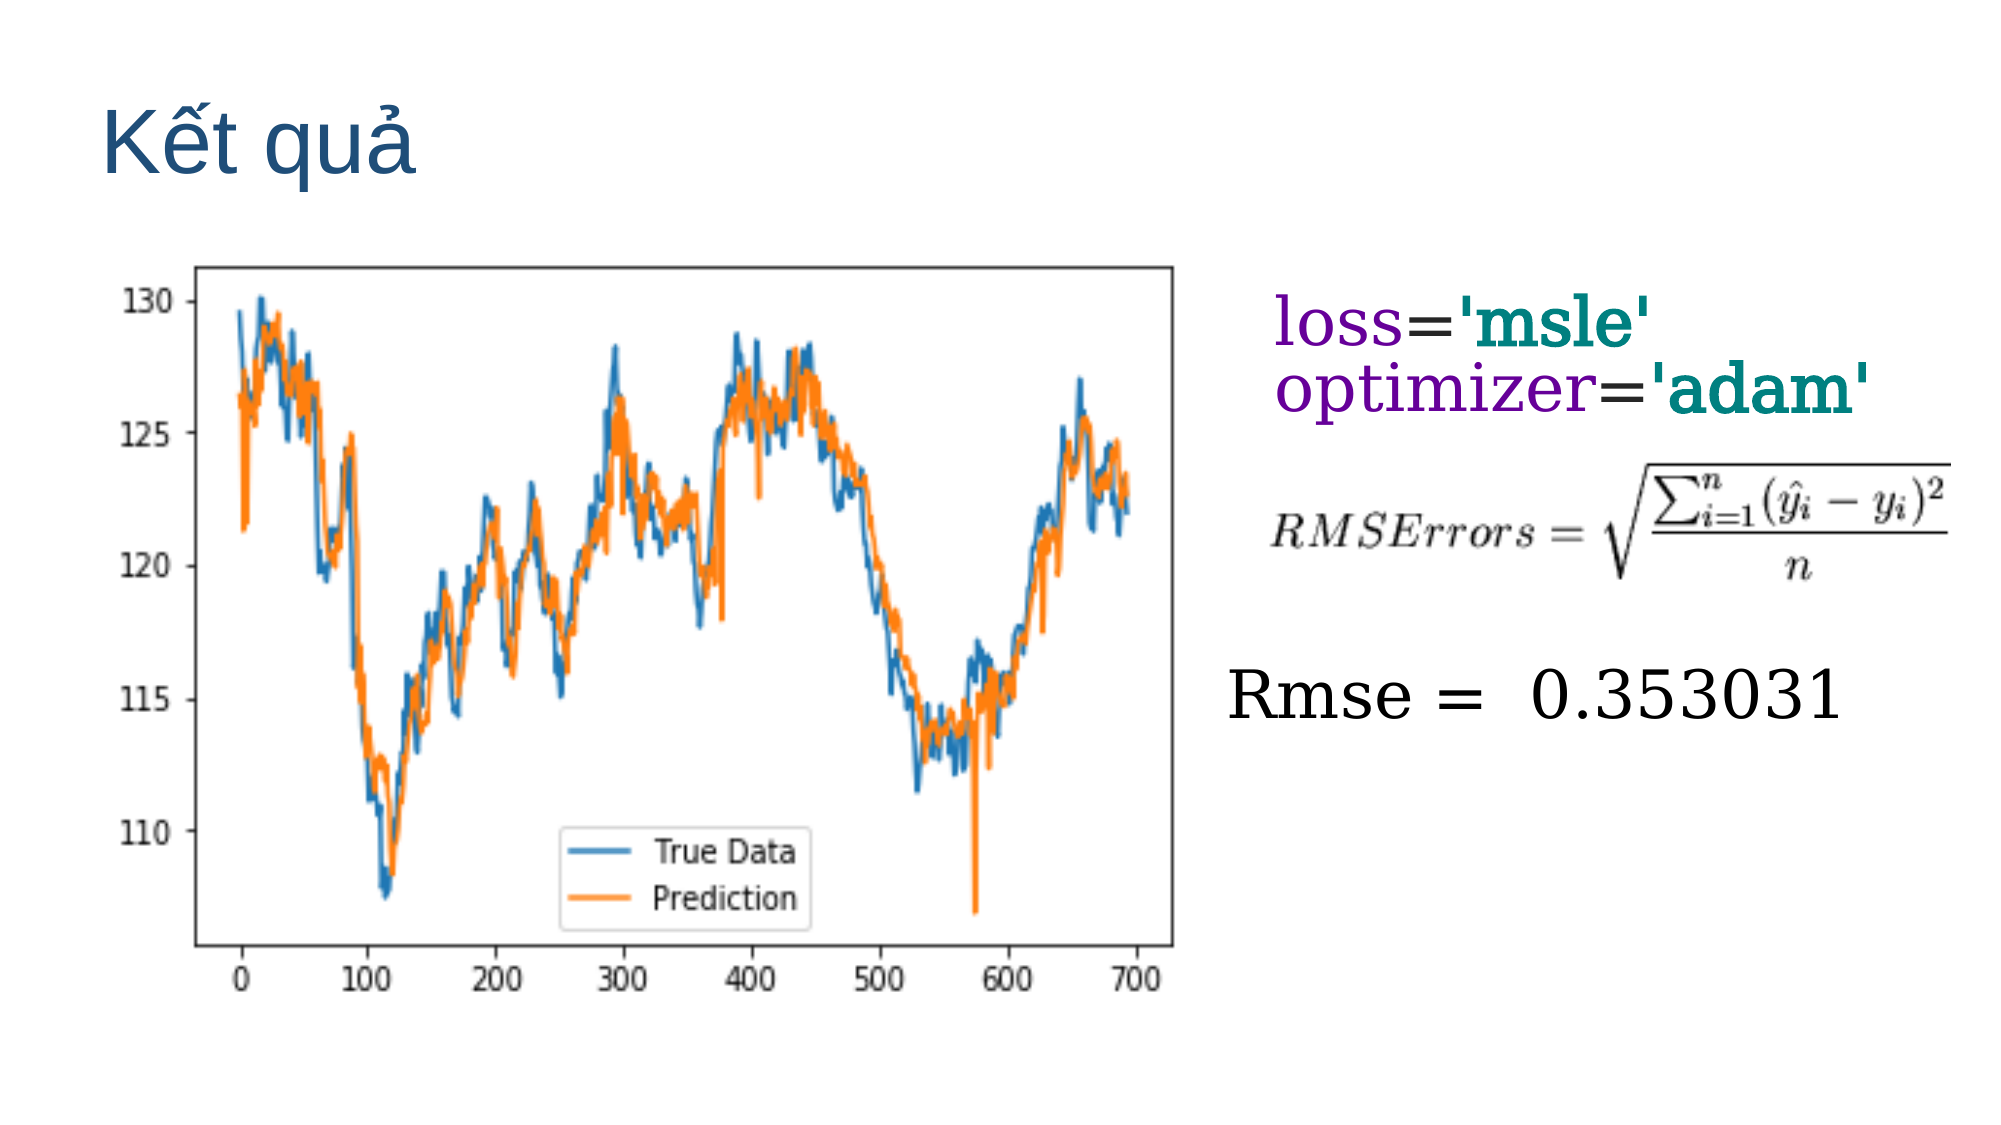

# Kết quả
loss='msle'
optimizer='adam'
Rmse = 0.353031